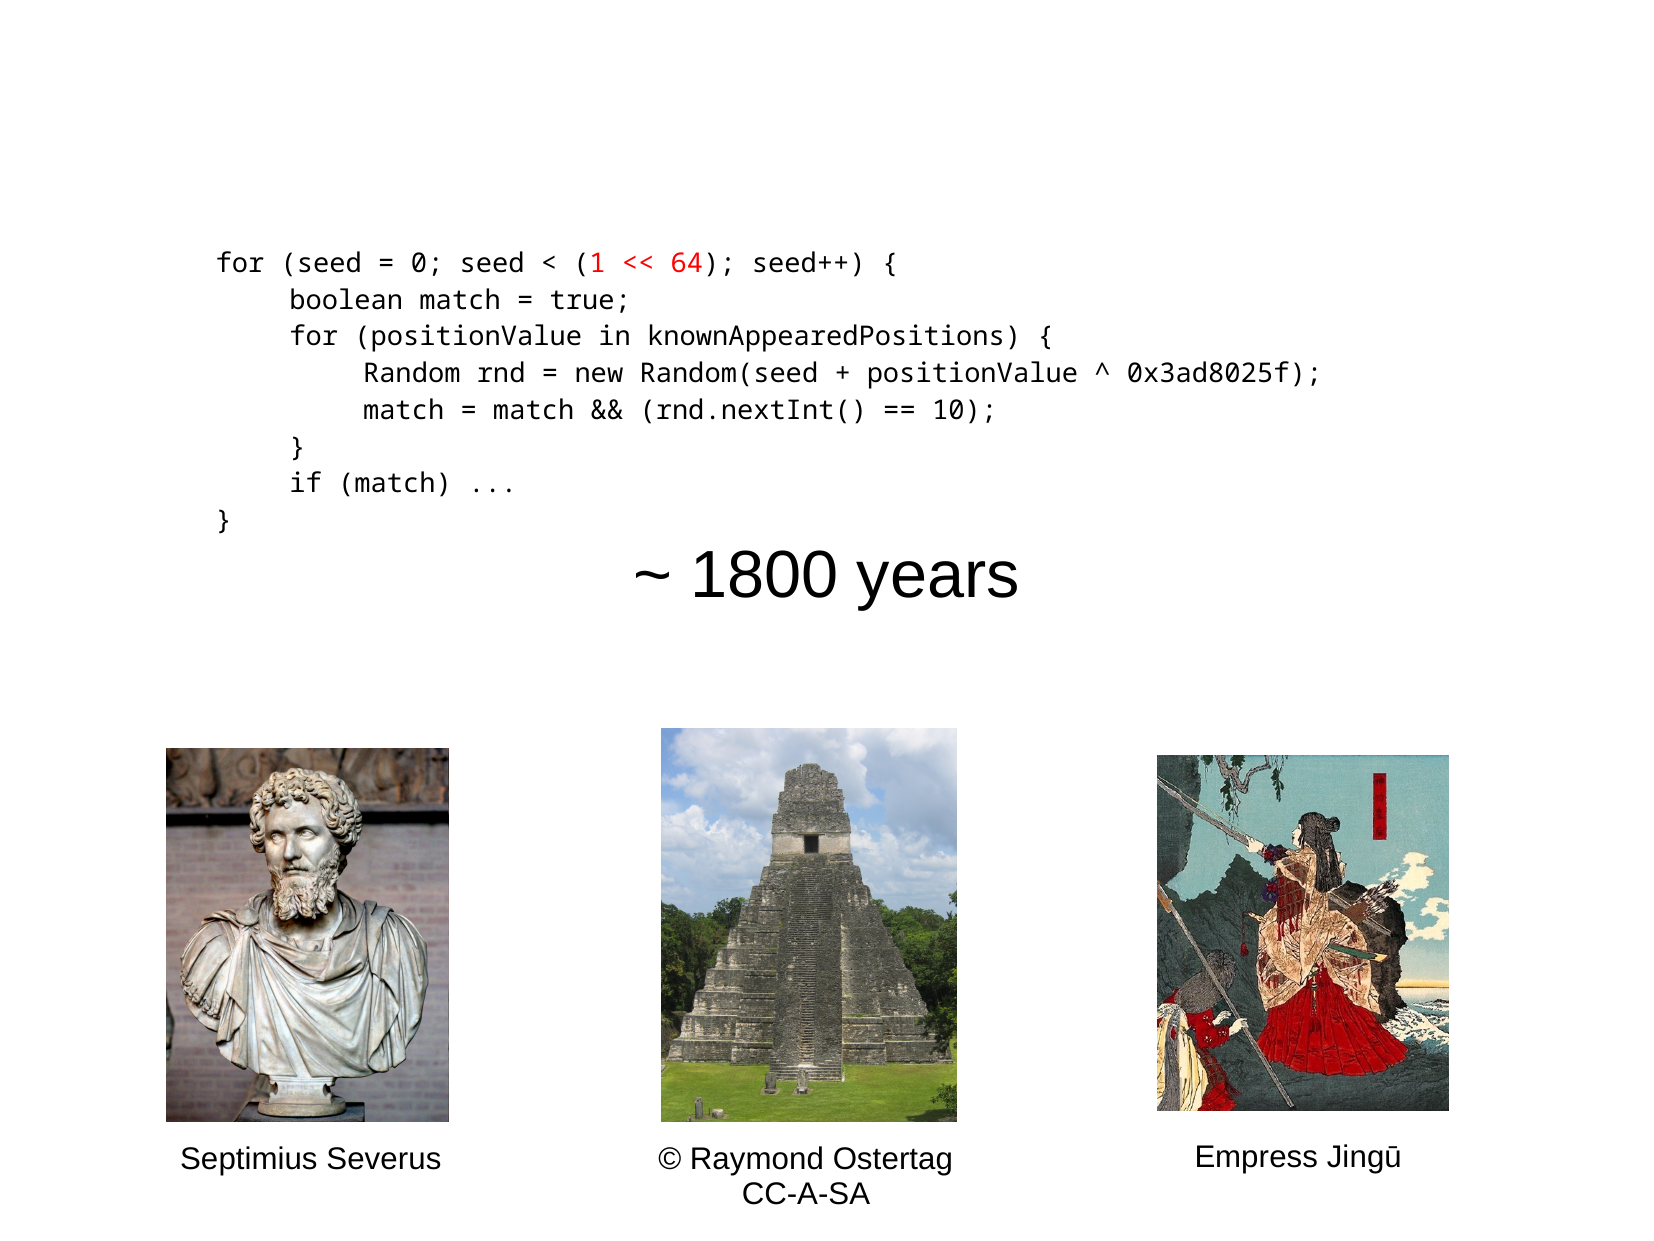

for (seed = 0; seed < (1 << 64); seed++) {
	boolean match = true;
	for (positionValue in knownAppearedPositions) {
		Random rnd = new Random(seed + positionValue ^ 0x3ad8025f);
		match = match && (rnd.nextInt() == 10);
	}
	if (match) ...
}
# ~ 1800 years
Empress Jingū
Septimius Severus
© Raymond Ostertag
CC-A-SA